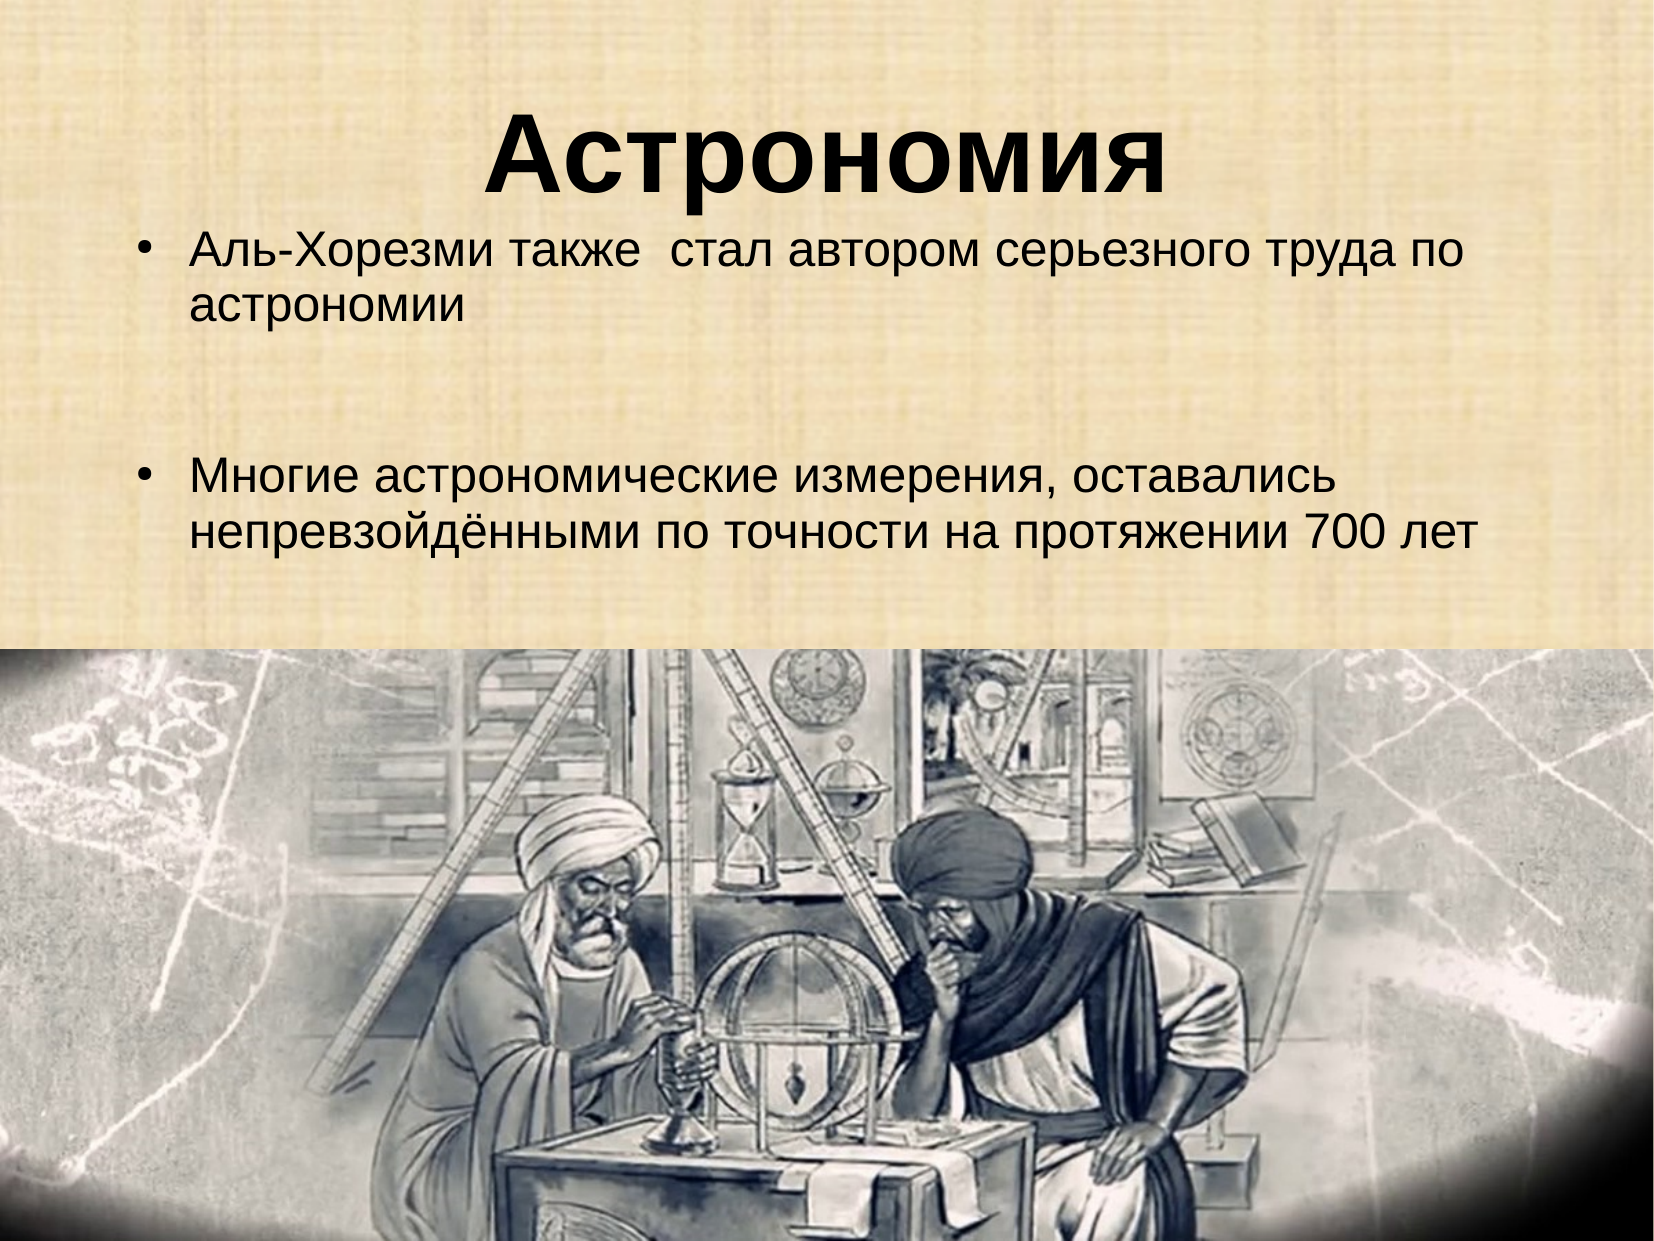

# Астрономия
Аль-Хорезми также стал автором серьезного труда по астрономии
Многие астрономические измерения, оставались непревзойдёнными по точности на протяжении 700 лет
7